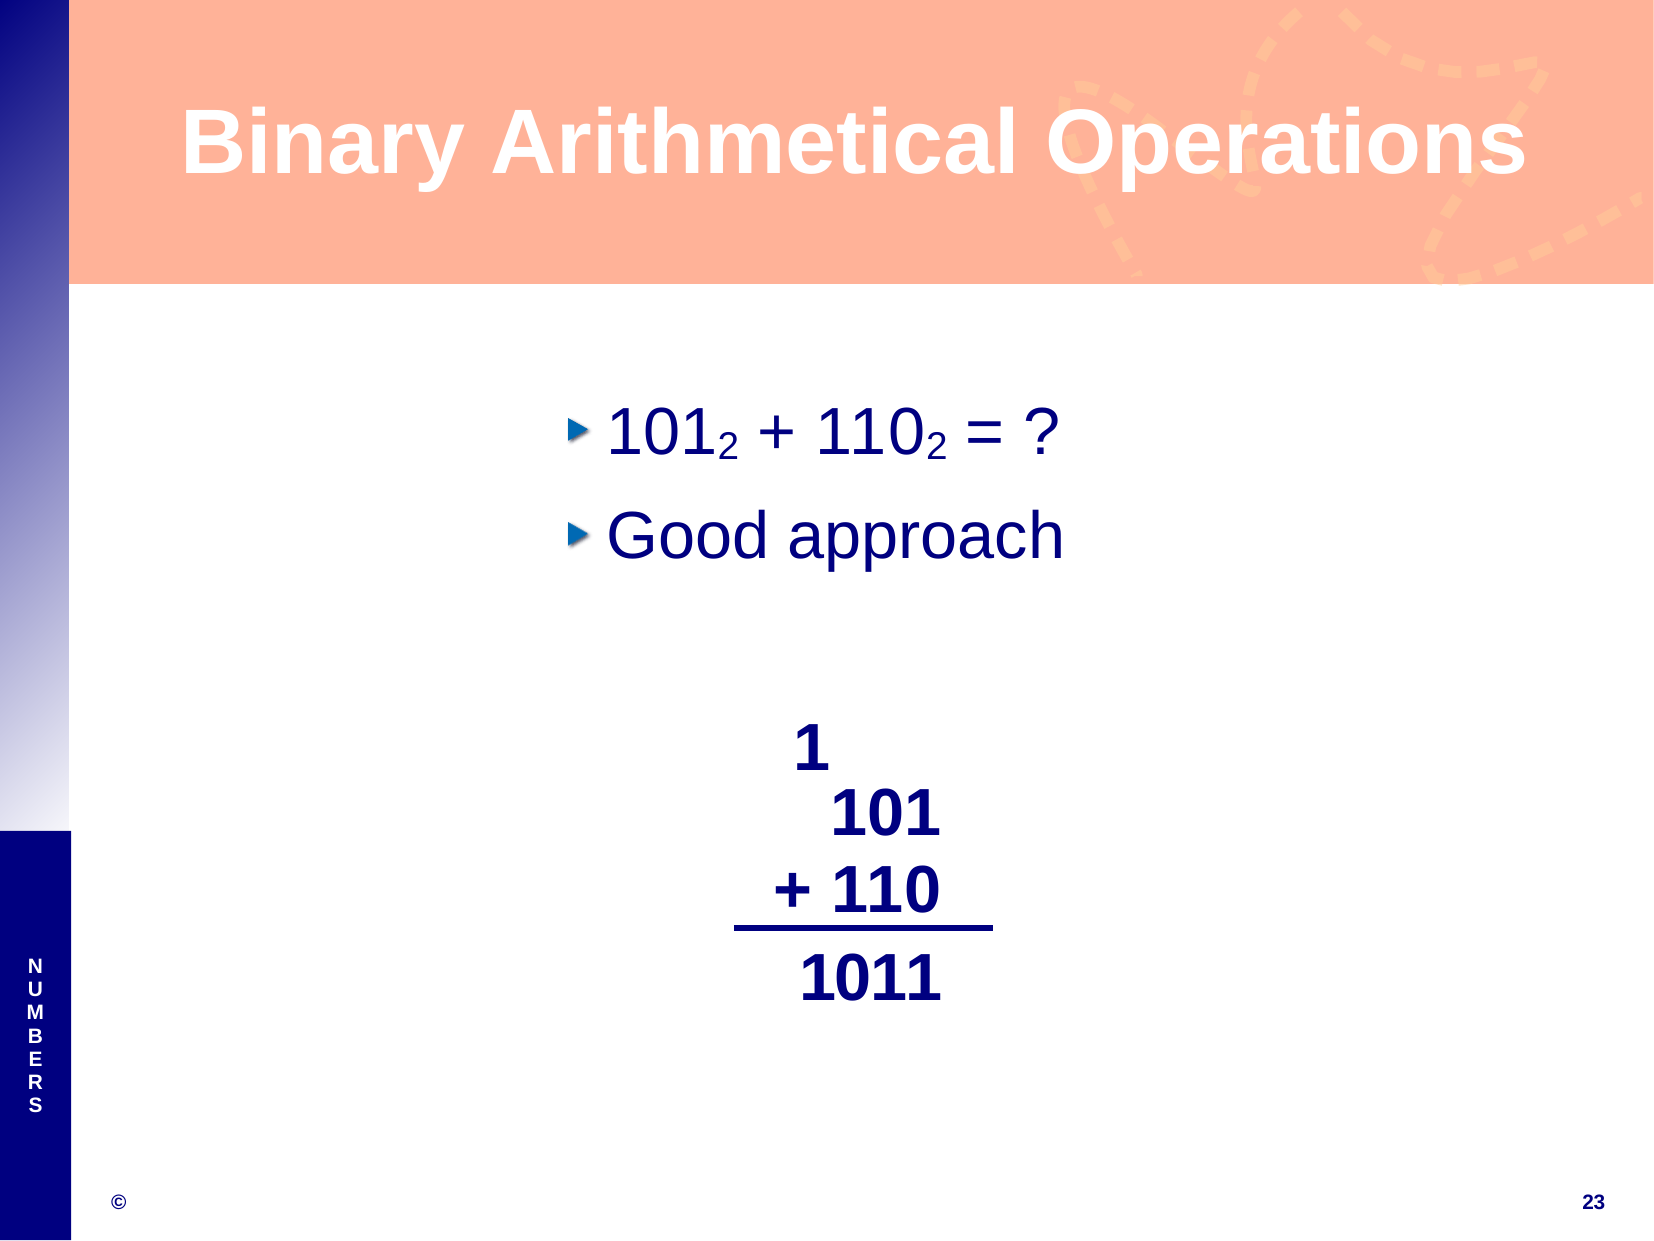

Binary Arithmetical Operations
# 1012 + 1102 = ?
Good approach
1
101
+ 110
N
U
M
B
E
R
S
1
0
1
1